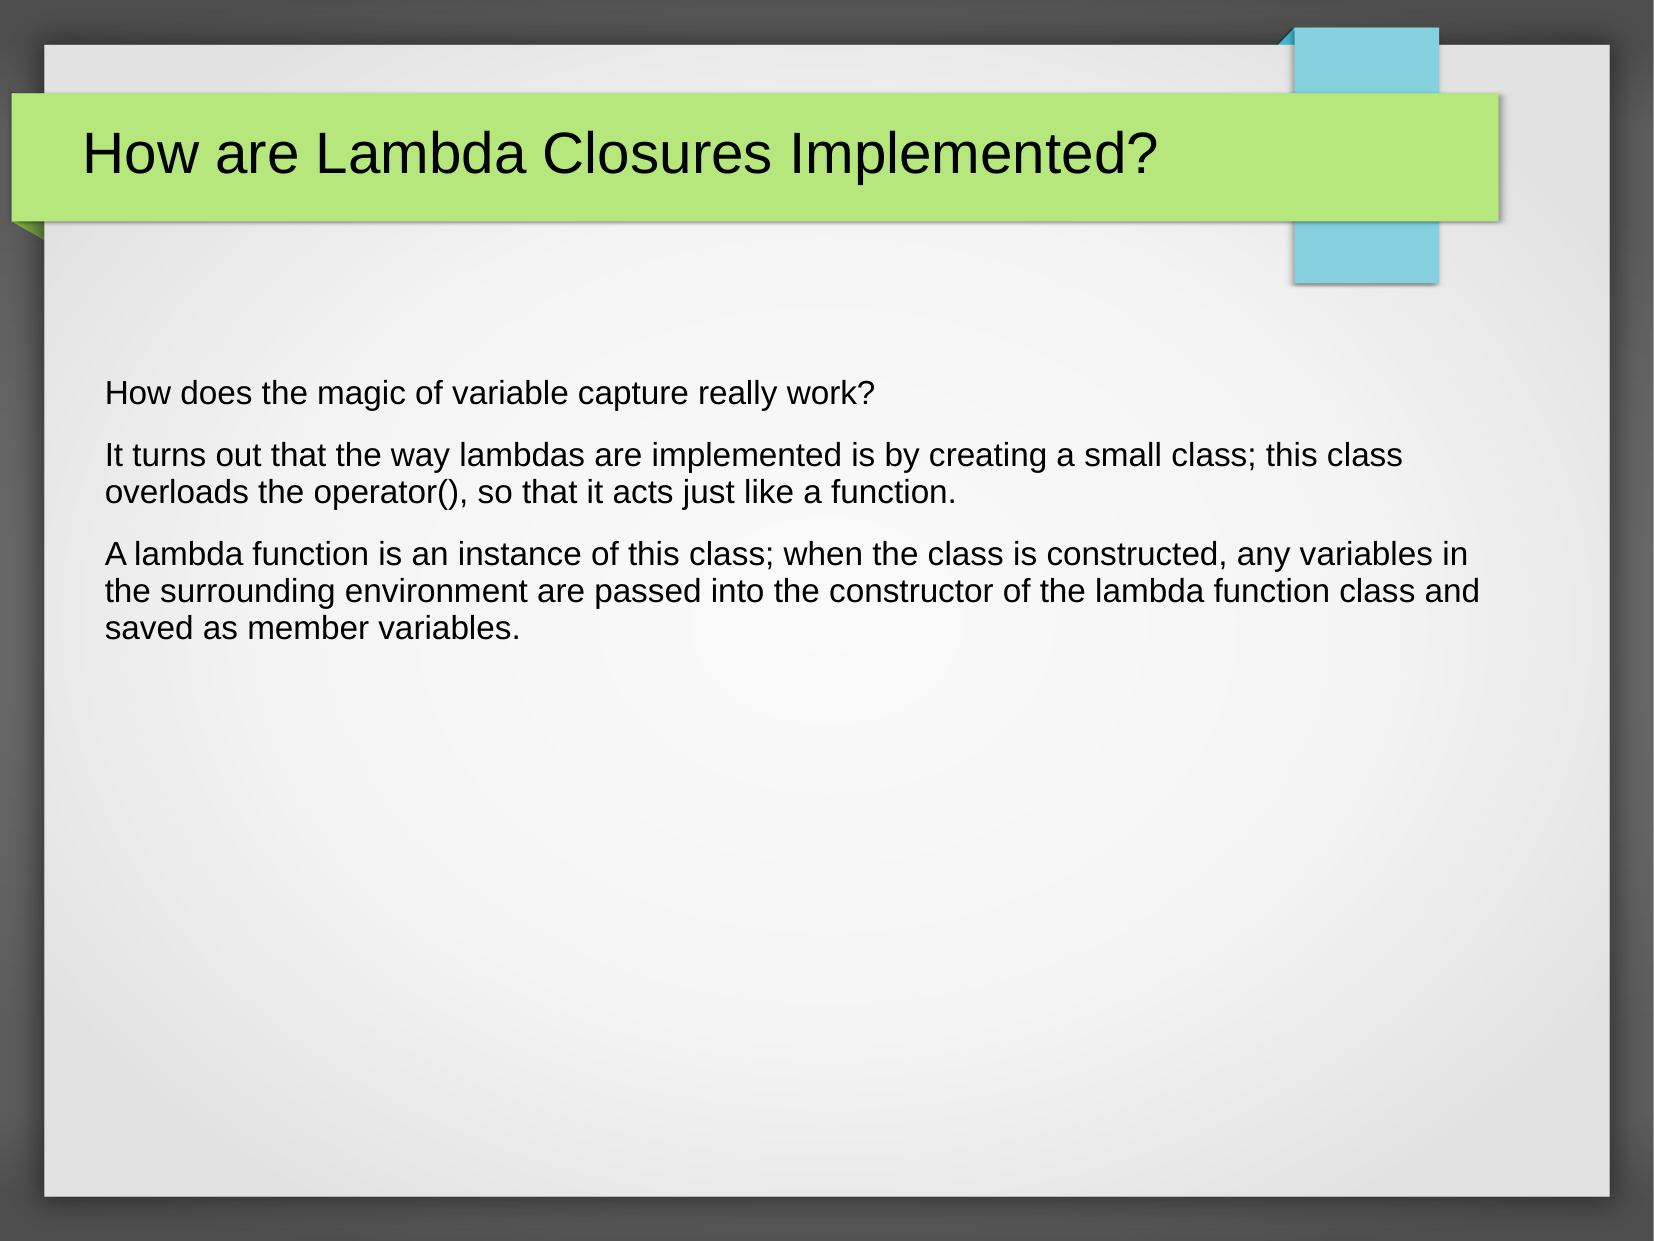

# How are Lambda Closures Implemented?
How does the magic of variable capture really work?
It turns out that the way lambdas are implemented is by creating a small class; this class overloads the operator(), so that it acts just like a function.
A lambda function is an instance of this class; when the class is constructed, any variables in the surrounding environment are passed into the constructor of the lambda function class and saved as member variables.